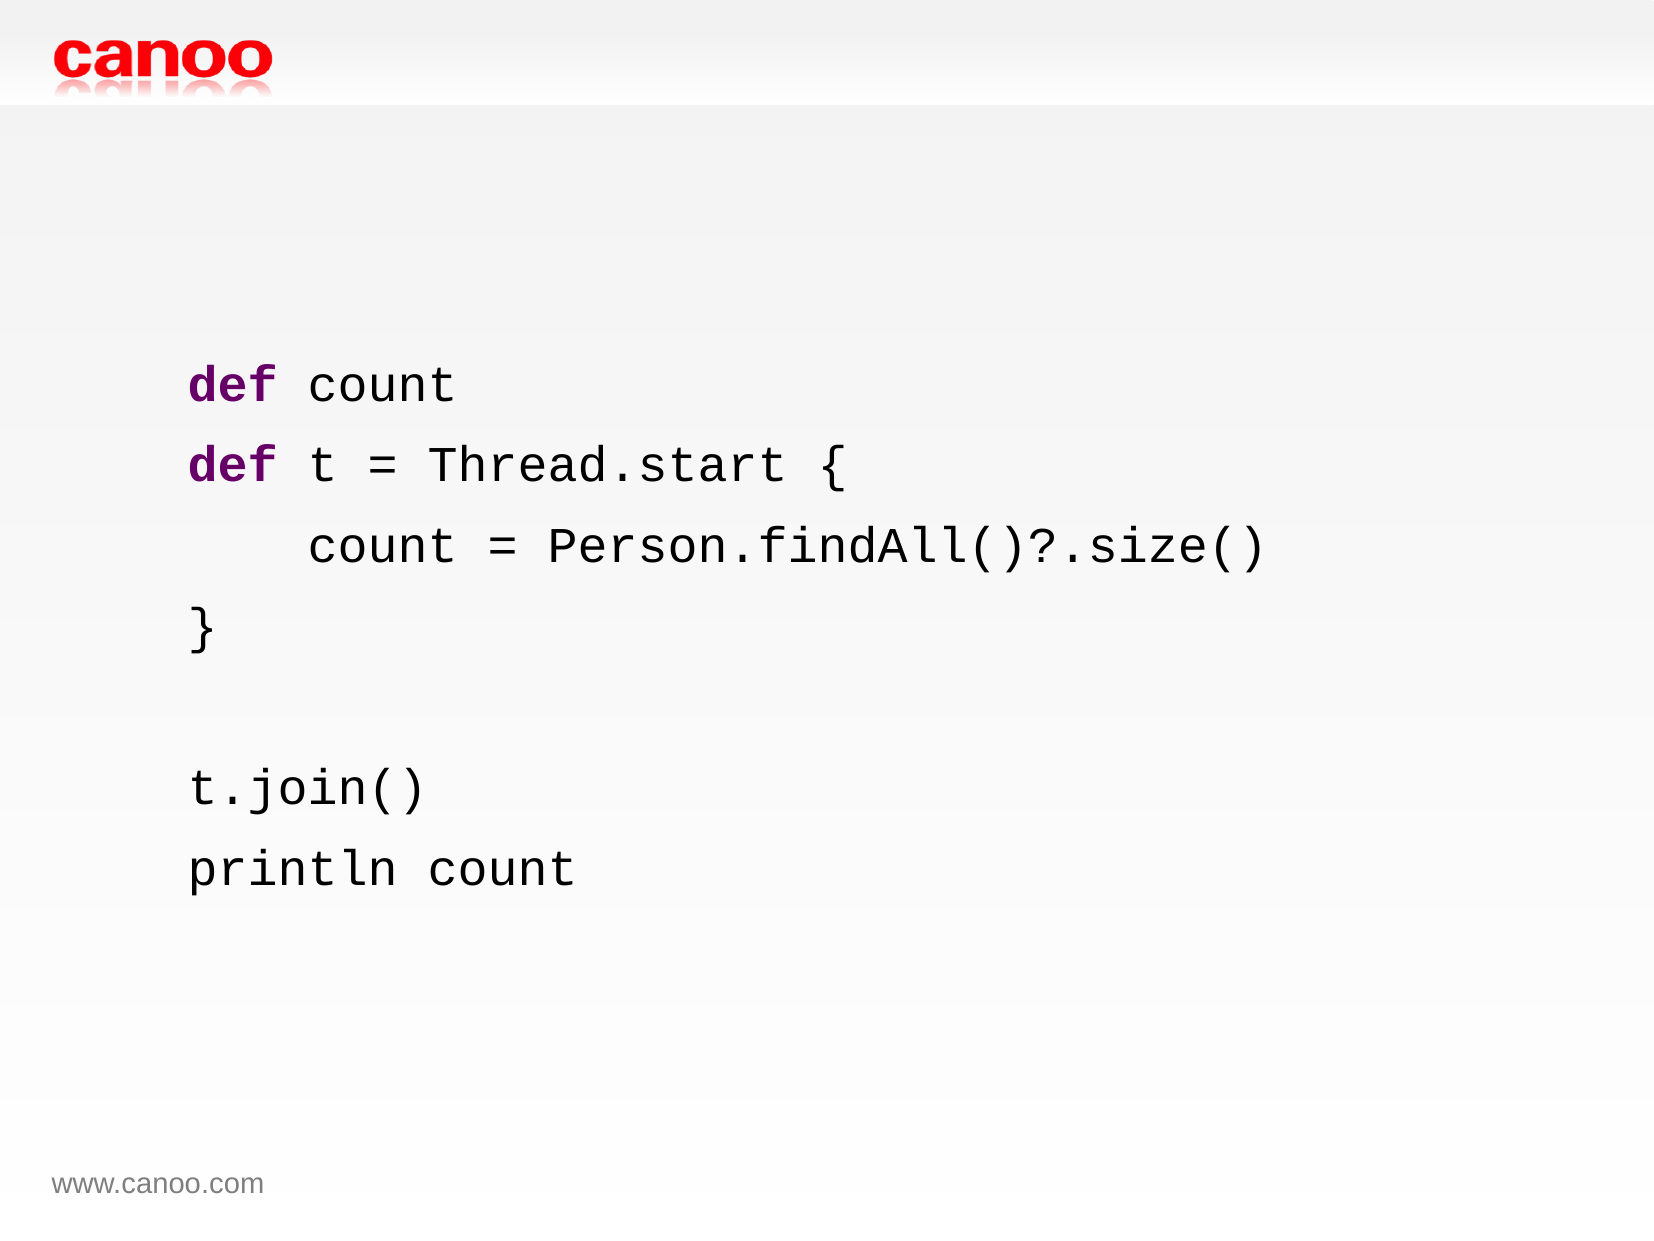

def count
def t = Thread.start {
 count = Person.findAll()?.size()
}
t.join()
println count